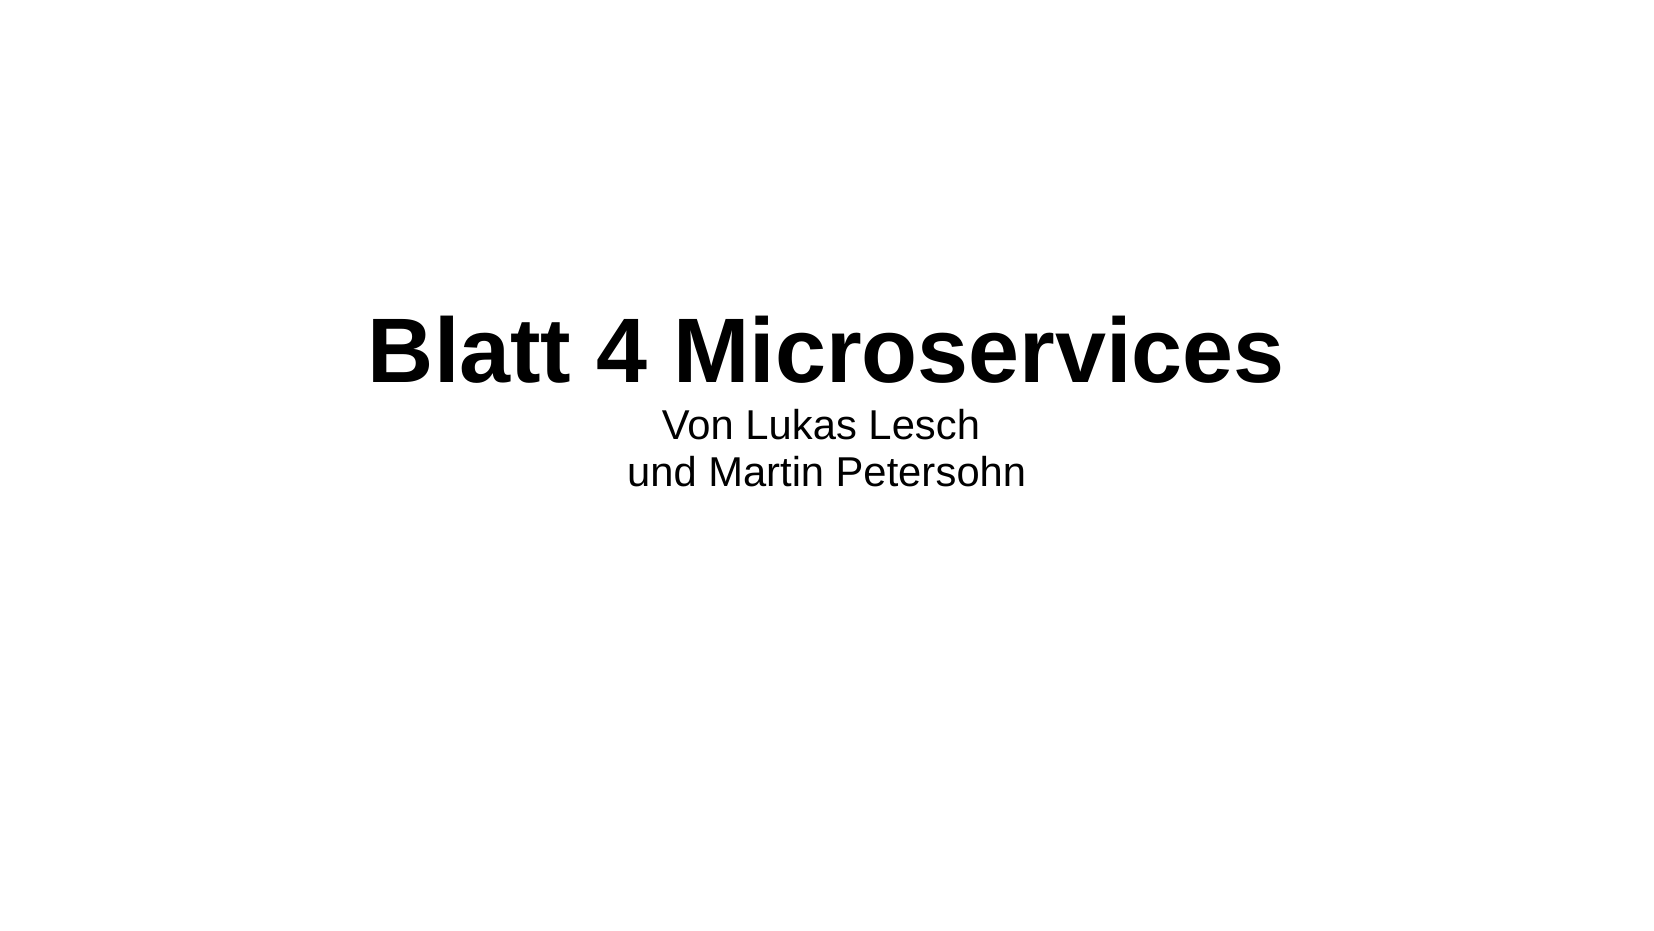

# Blatt 4 Microservices
Von Lukas Lesch
und Martin Petersohn